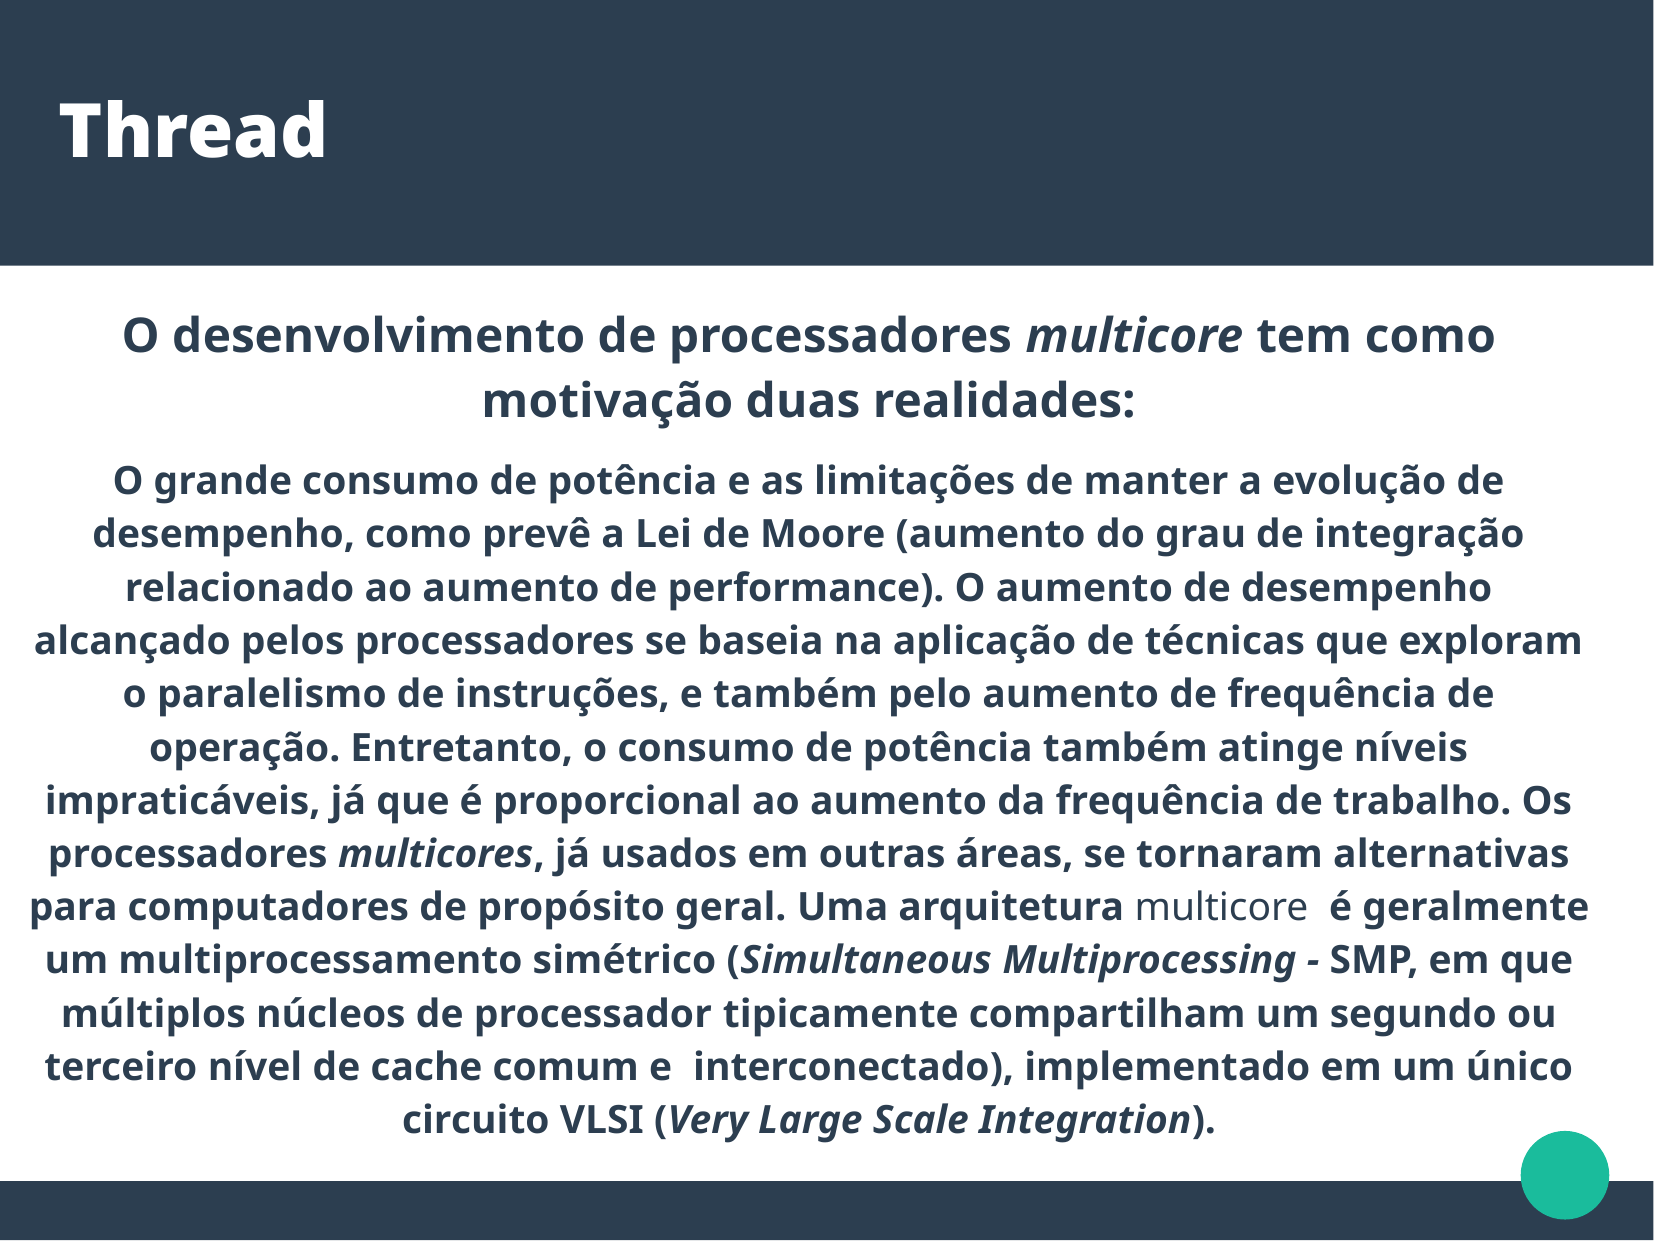

# Thread
O desenvolvimento de processadores multicore tem como motivação duas realidades:
O grande consumo de potência e as limitações de manter a evolução de desempenho, como prevê a Lei de Moore (aumento do grau de integração relacionado ao aumento de performance). O aumento de desempenho alcançado pelos processadores se baseia na aplicação de técnicas que exploram o paralelismo de instruções, e também pelo aumento de frequência de operação. Entretanto, o consumo de potência também atinge níveis impraticáveis, já que é proporcional ao aumento da frequência de trabalho. Os processadores multicores, já usados em outras áreas, se tornaram alternativas para computadores de propósito geral. Uma arquitetura multicore é geralmente um multiprocessamento simétrico (Simultaneous Multiprocessing - SMP, em que múltiplos núcleos de processador tipicamente compartilham um segundo ou terceiro nível de cache comum e interconectado), implementado em um único circuito VLSI (Very Large Scale Integration).